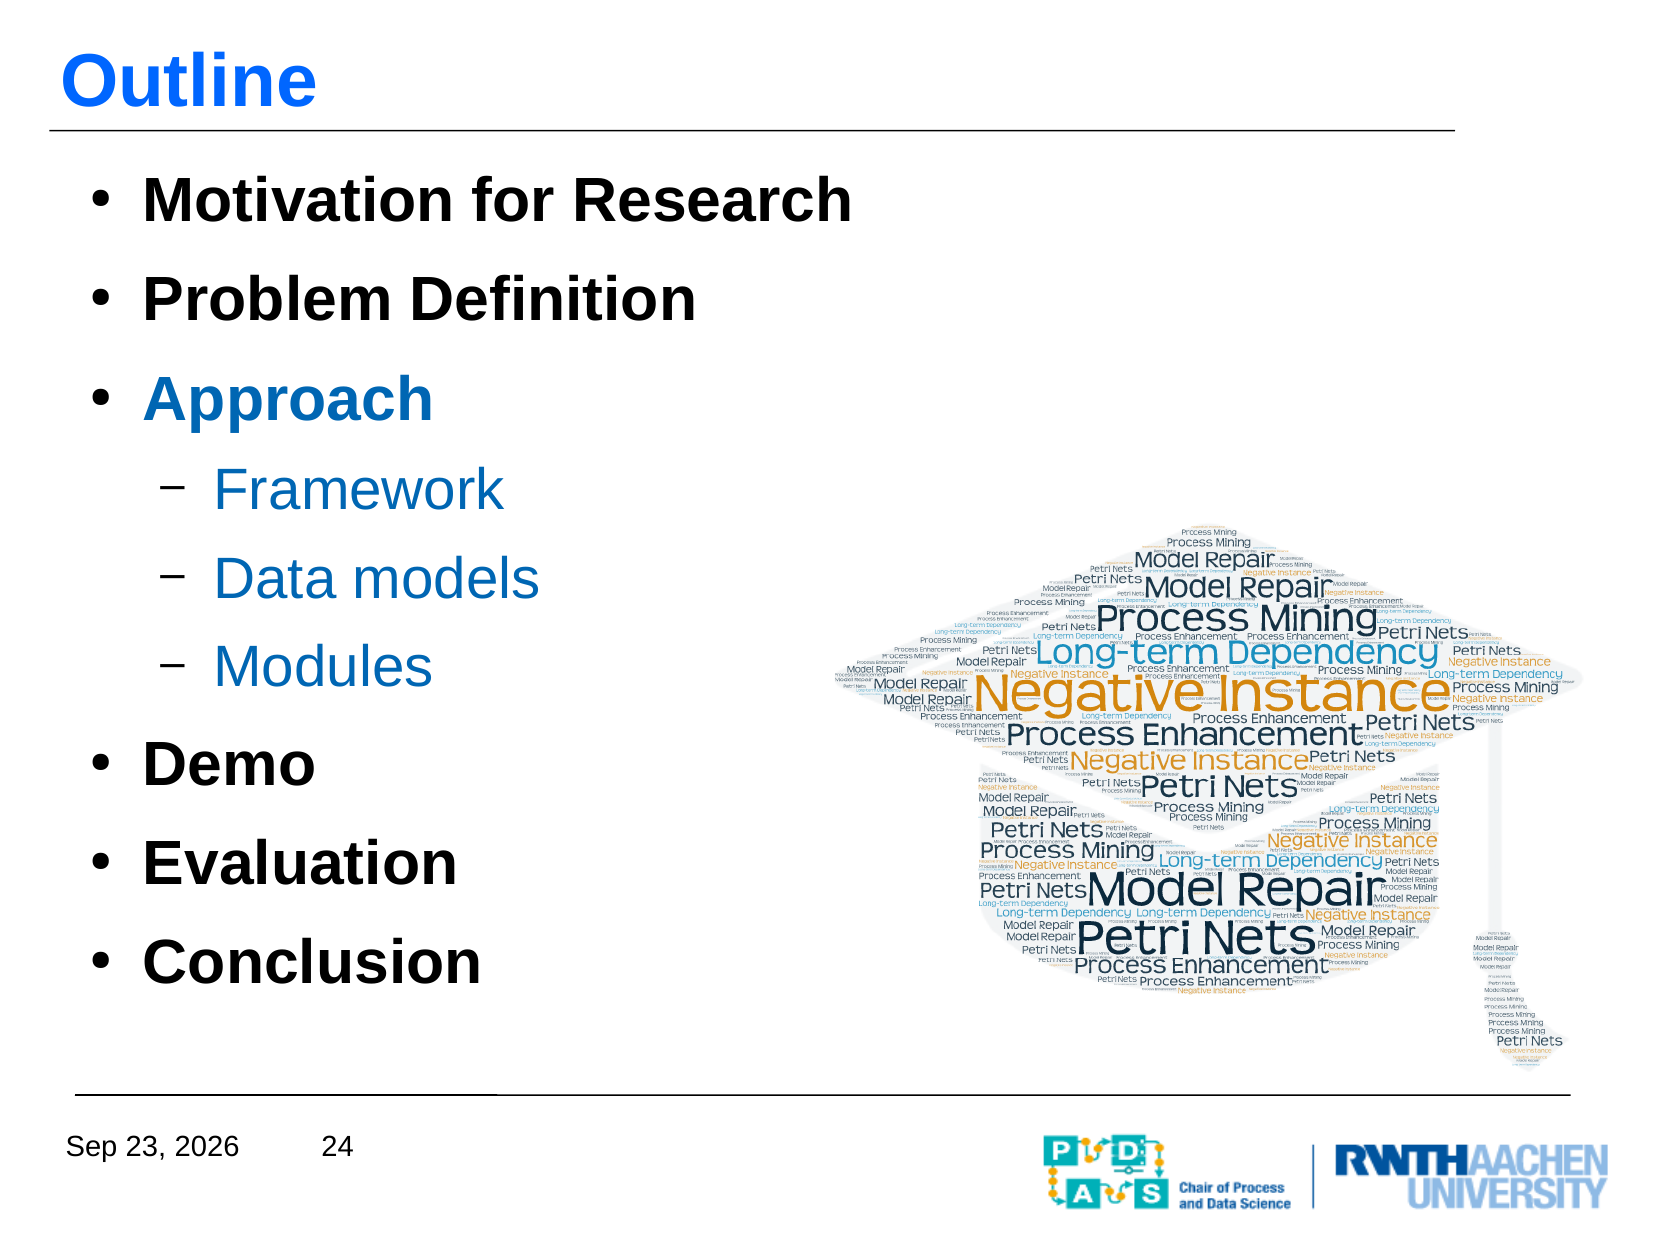

# Outline
Motivation for Research
Problem Definition
Approach
Framework
Data models
Modules
Demo
Evaluation
Conclusion